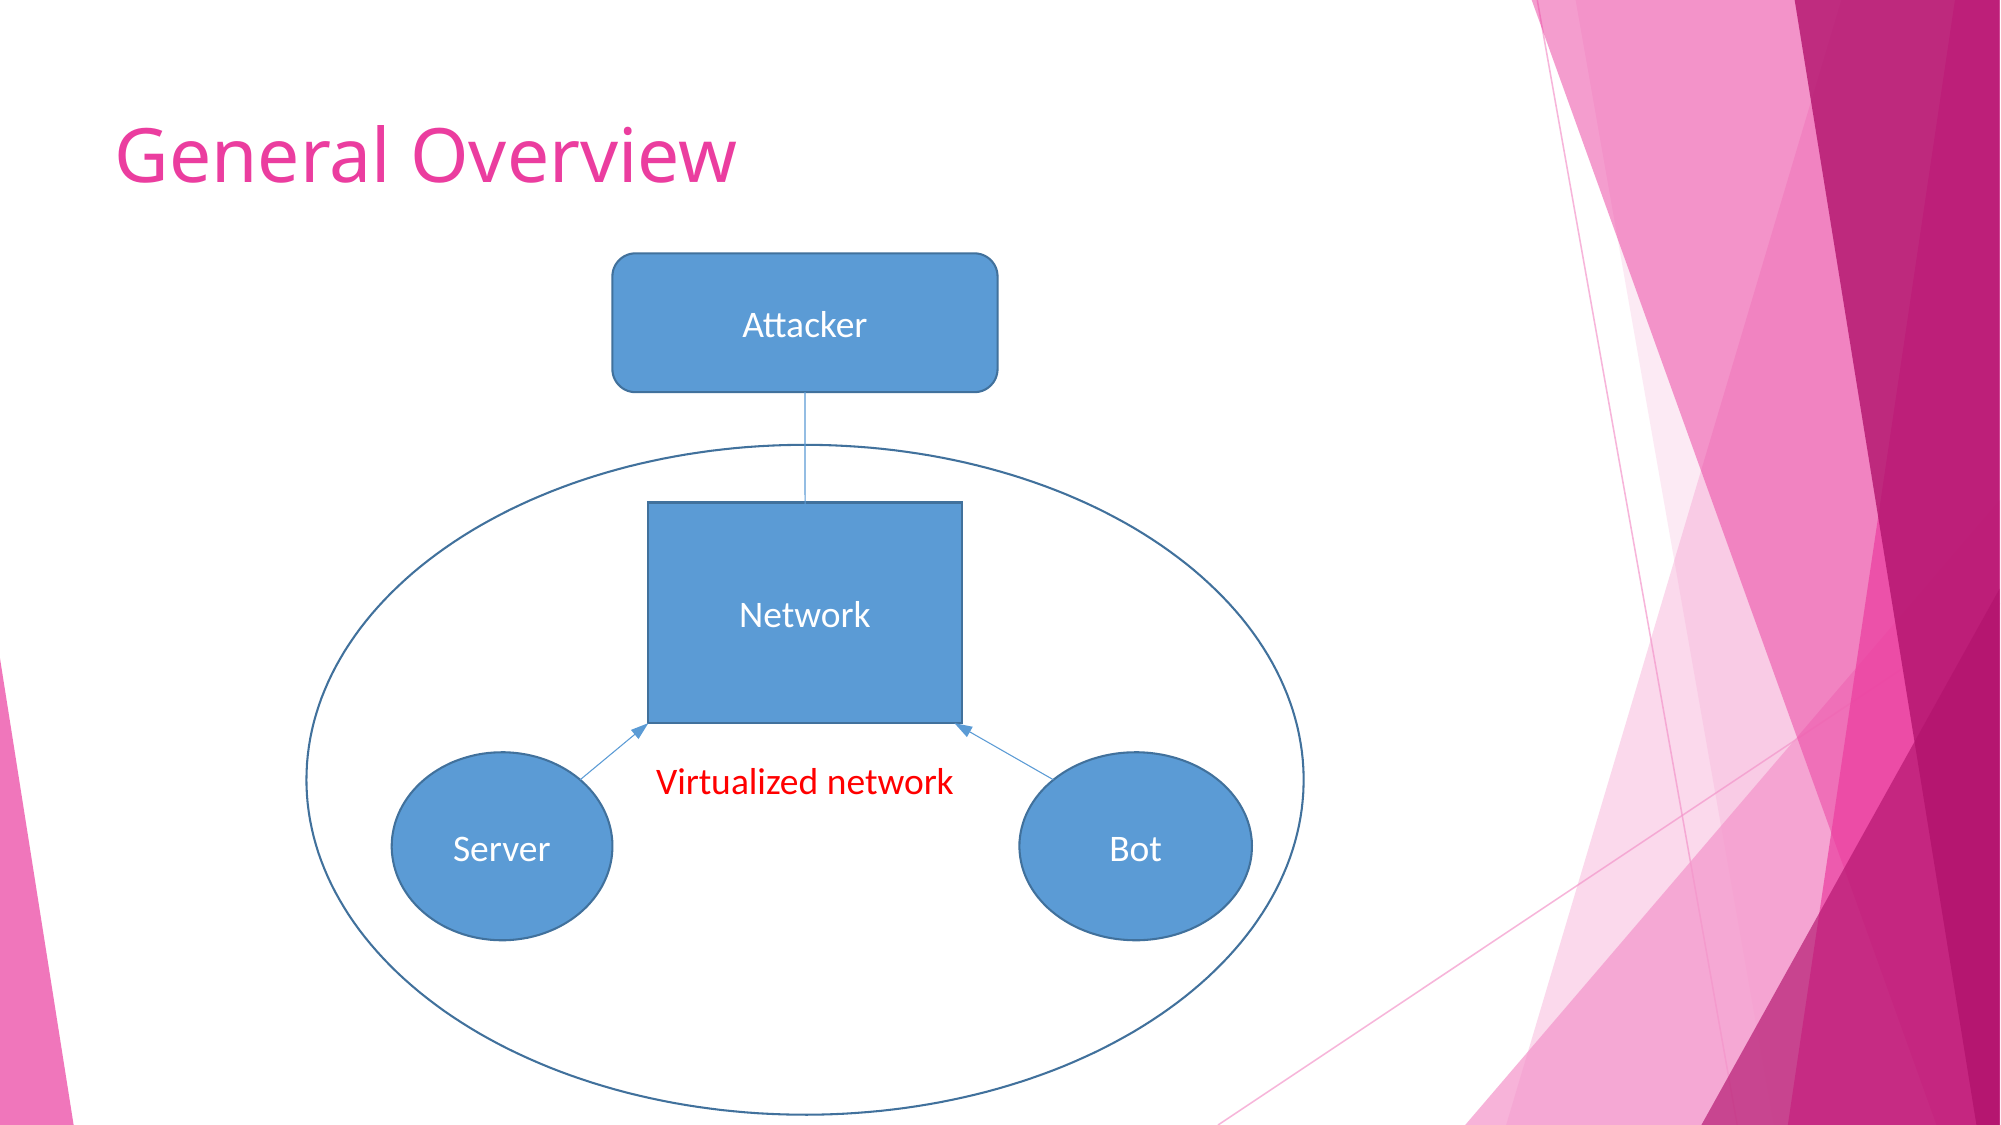

# General Overview
Attacker
Virtualized network
Network
Server
Bot